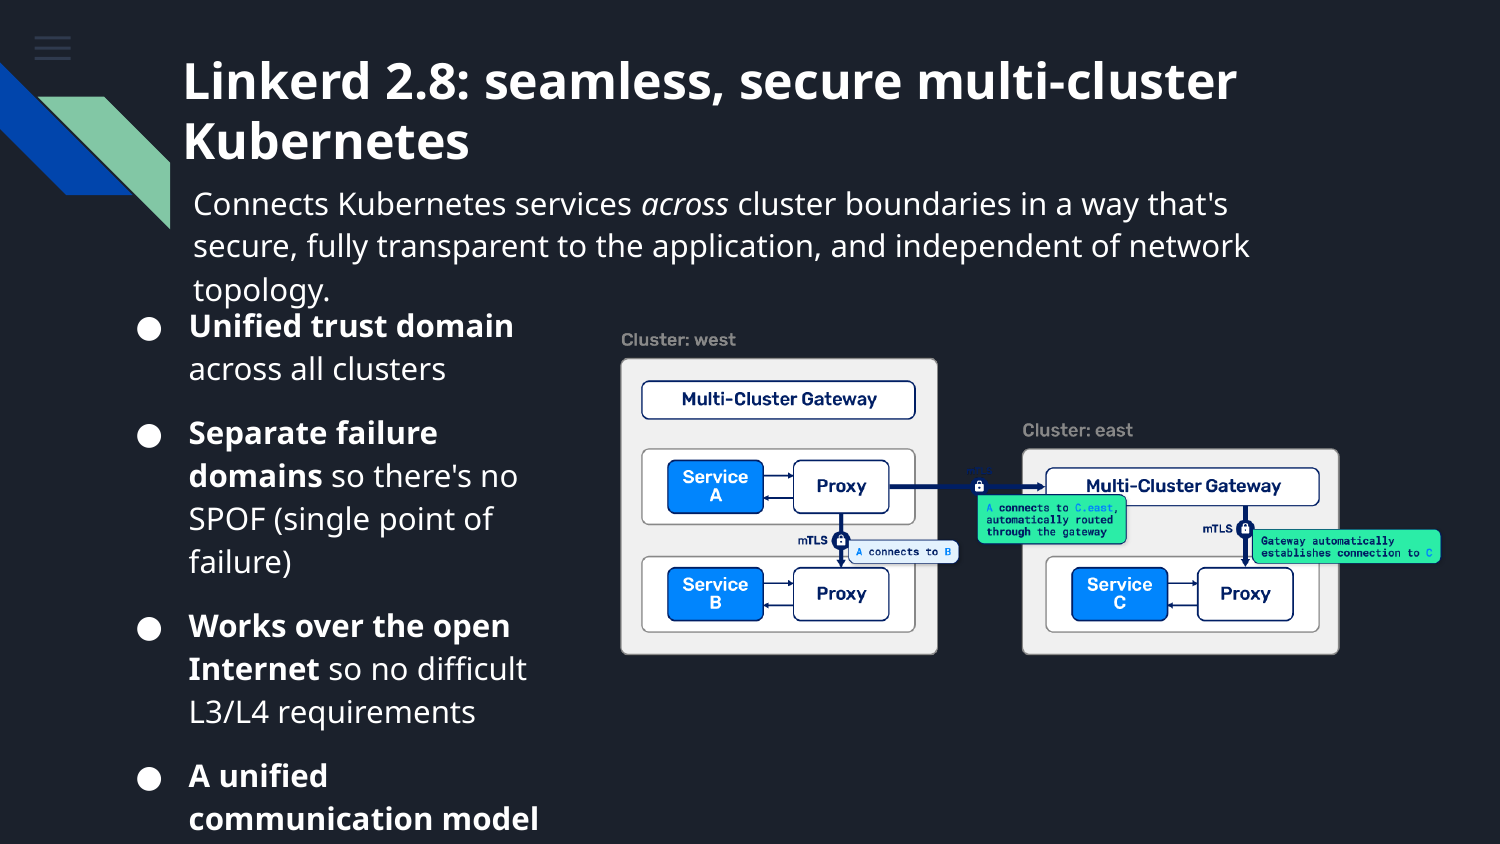

Linkerd 2.8: seamless, secure multi-cluster Kubernetes
Connects Kubernetes services across cluster boundaries in a way that's secure, fully transparent to the application, and independent of network topology.
Unified trust domain across all clusters
Separate failure domains so there's no SPOF (single point of failure)
Works over the open Internet so no difficult L3/L4 requirements
A unified communication model with in-cluster communication